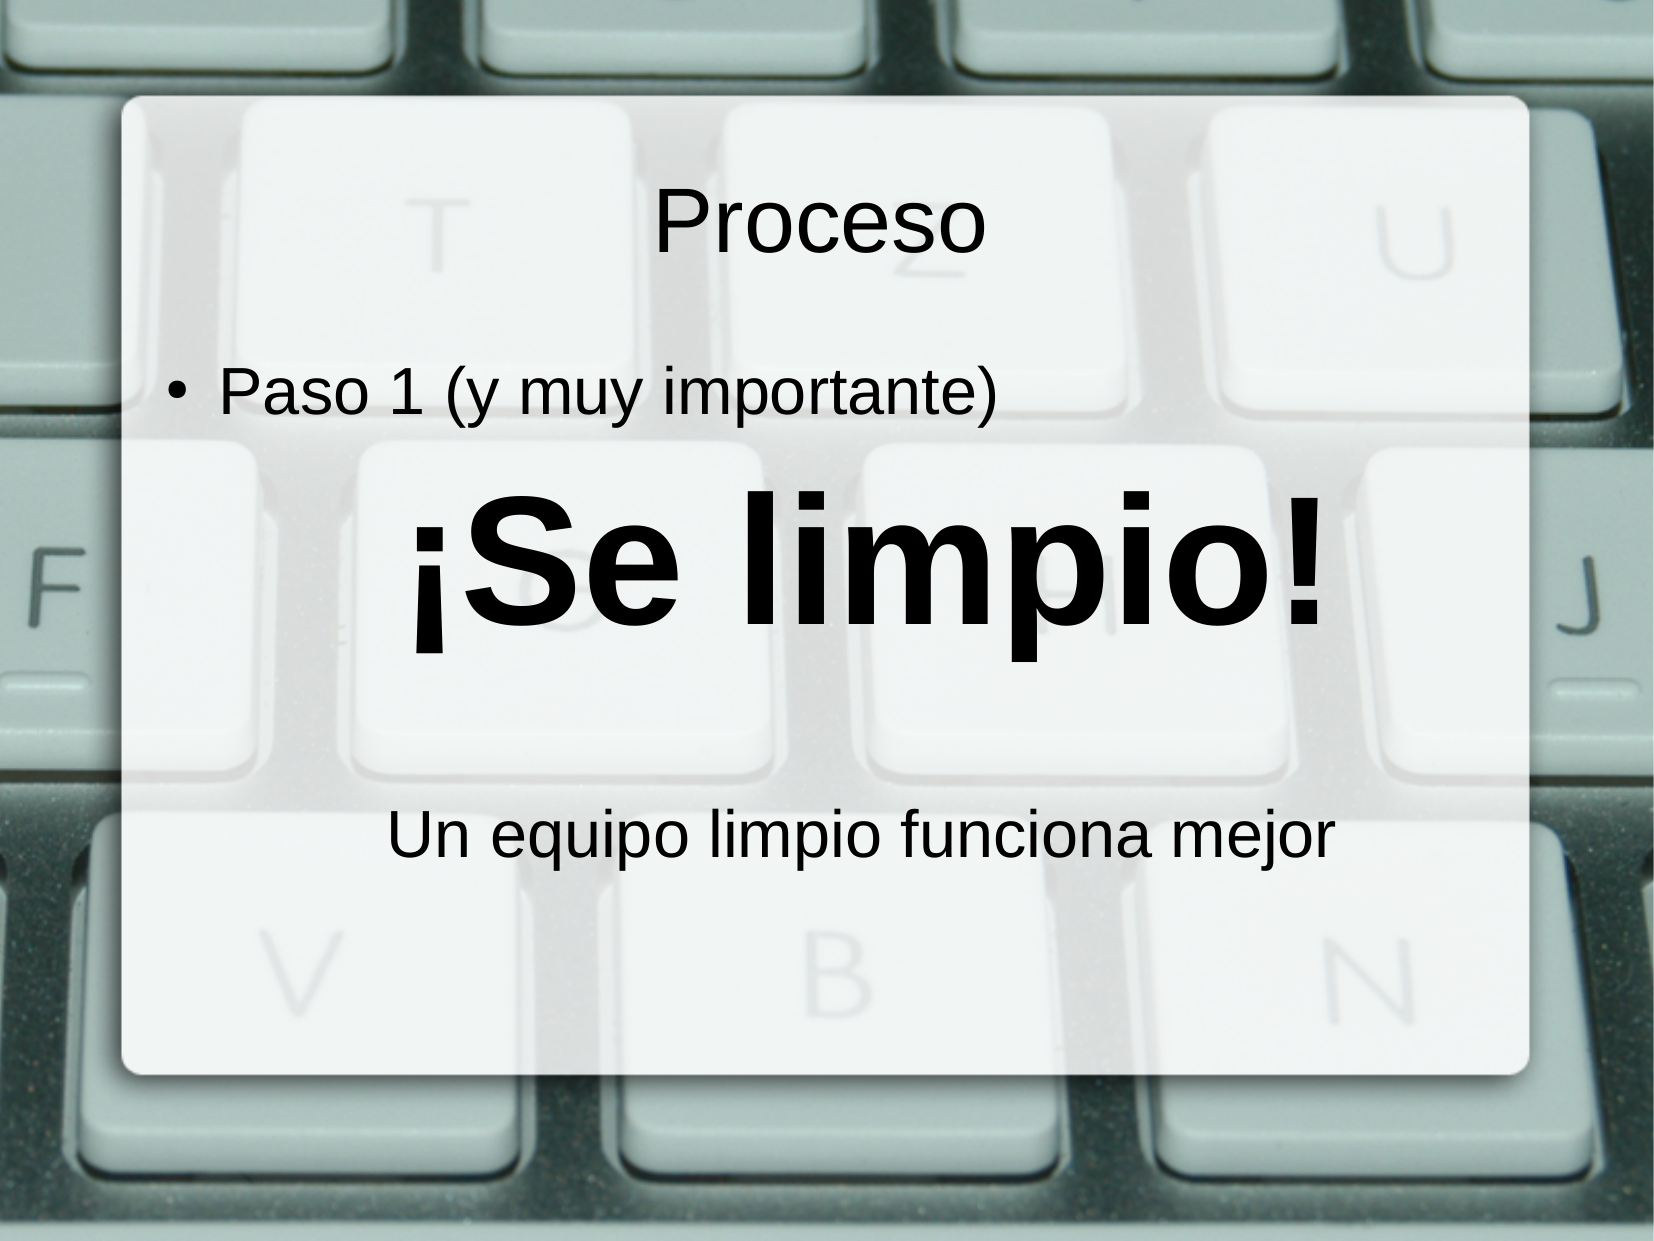

# Proceso
Paso 1 (y muy importante)
¡Se limpio!
Un equipo limpio funciona mejor